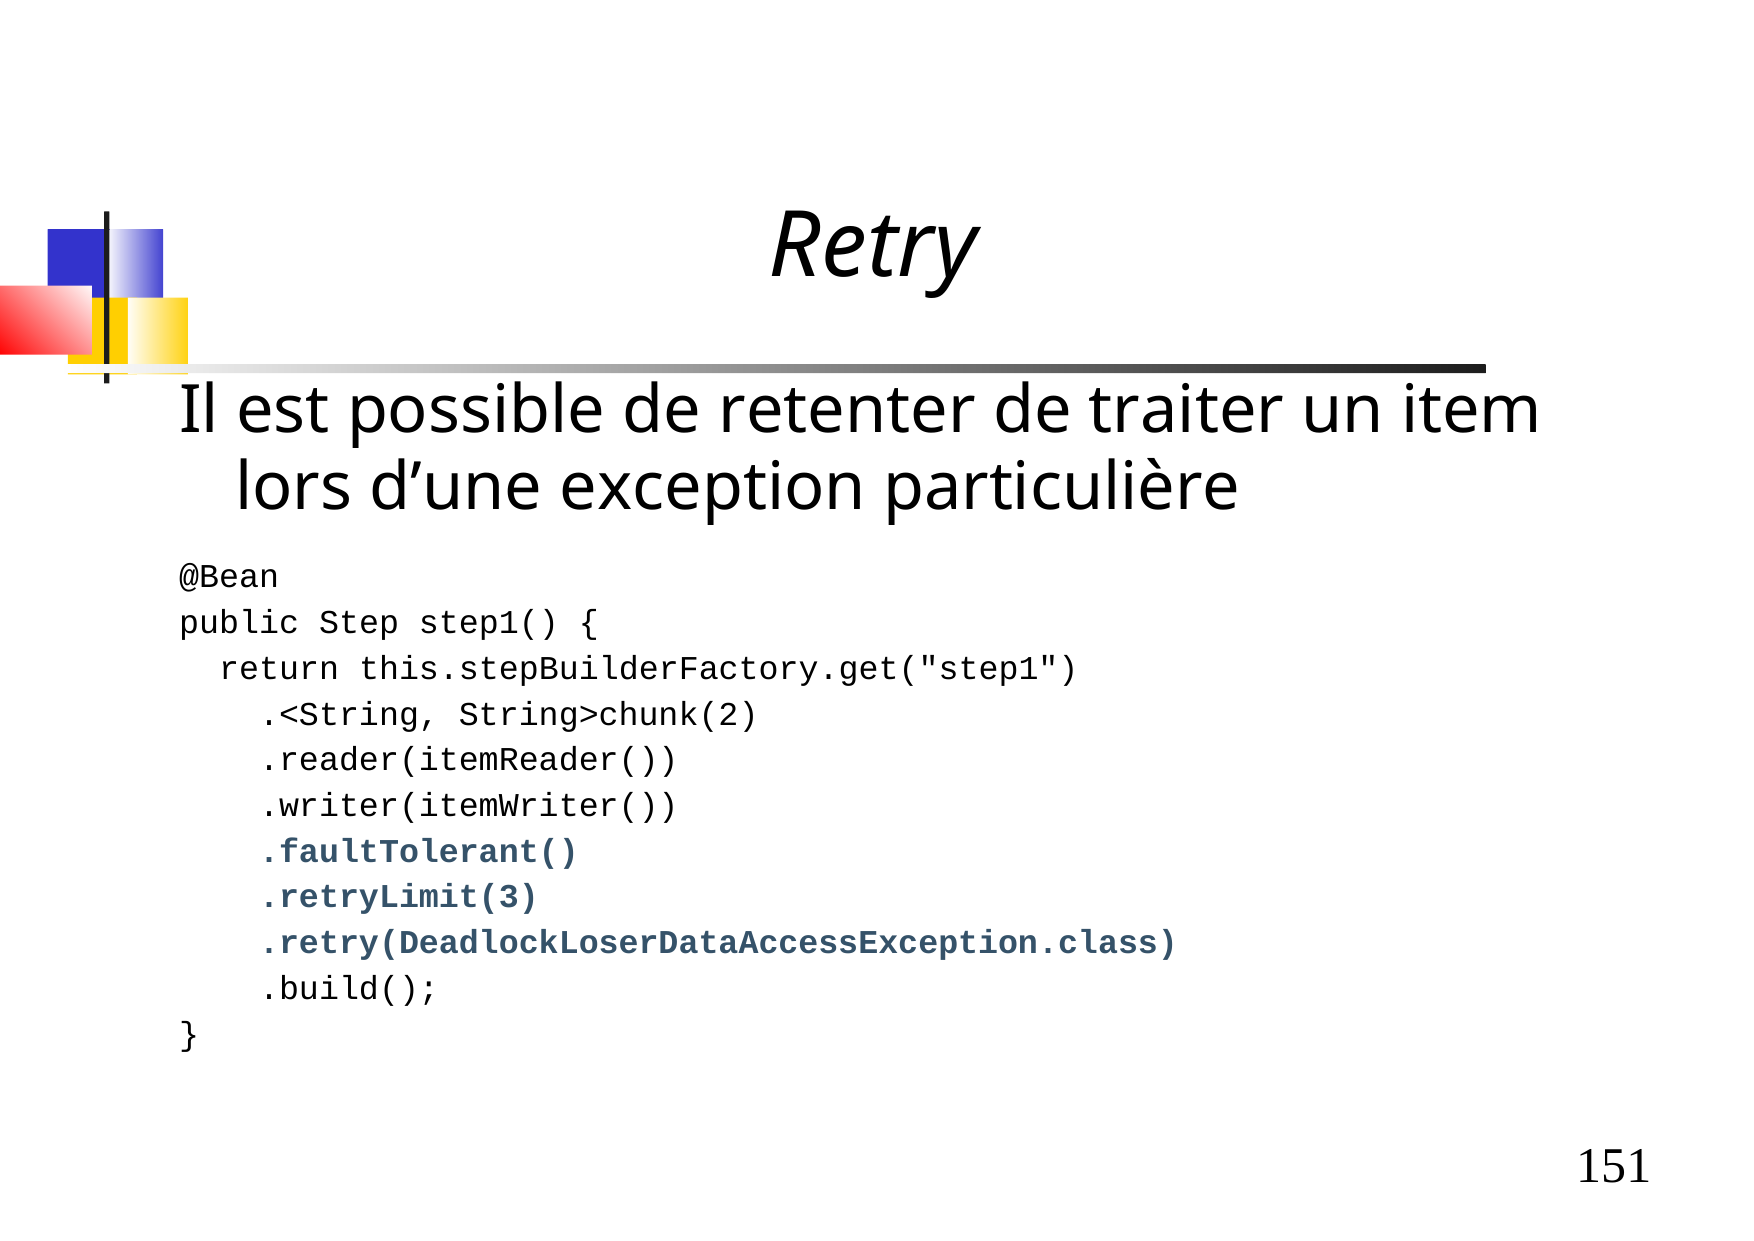

# Retry
Il est possible de retenter de traiter un item lors d’une exception particulière
@Bean
public Step step1() {
 return this.stepBuilderFactory.get("step1")
 .<String, String>chunk(2)
 .reader(itemReader())
 .writer(itemWriter())
 .faultTolerant()
 .retryLimit(3)
 .retry(DeadlockLoserDataAccessException.class)
 .build();
}